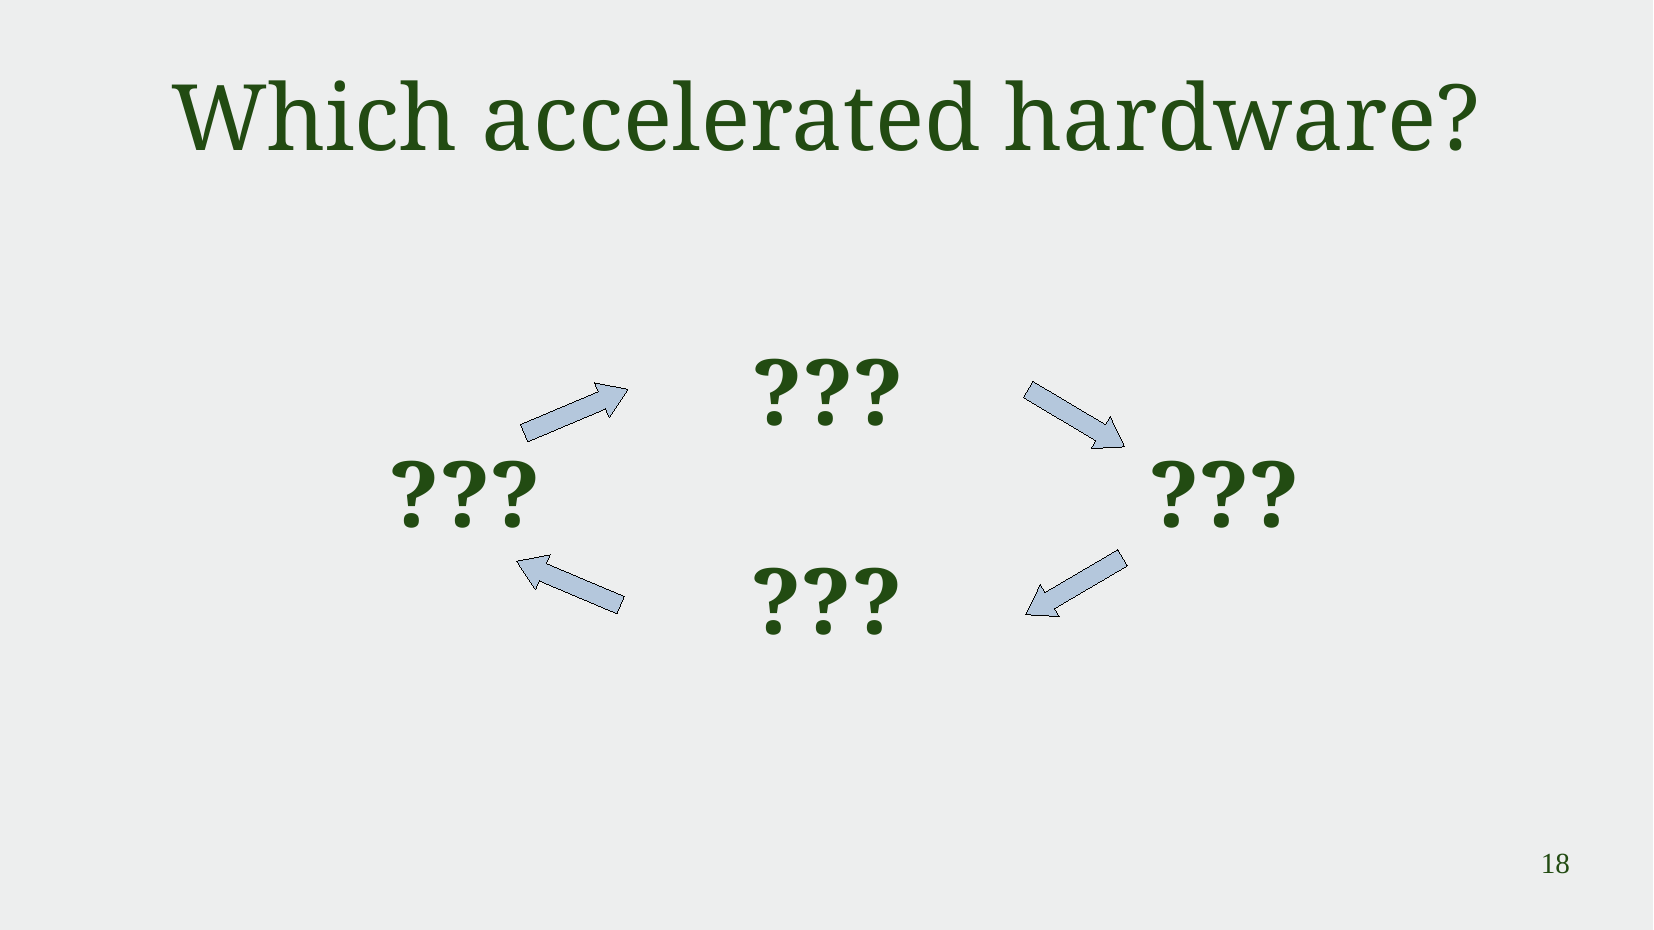

# Which accelerated hardware?
???
???
???
???
18